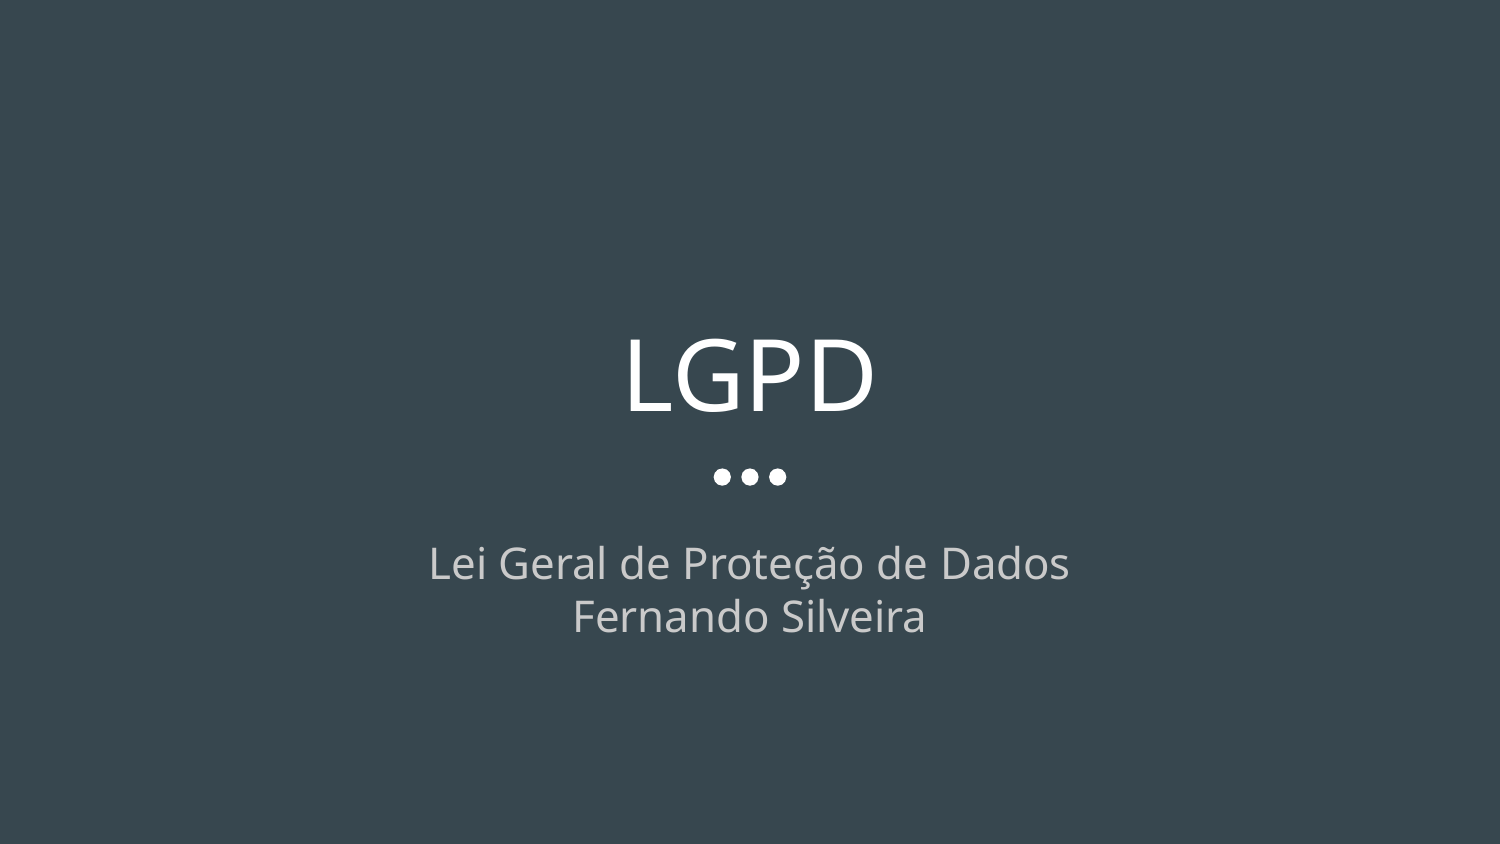

# LGPD
Lei Geral de Proteção de Dados
Fernando Silveira